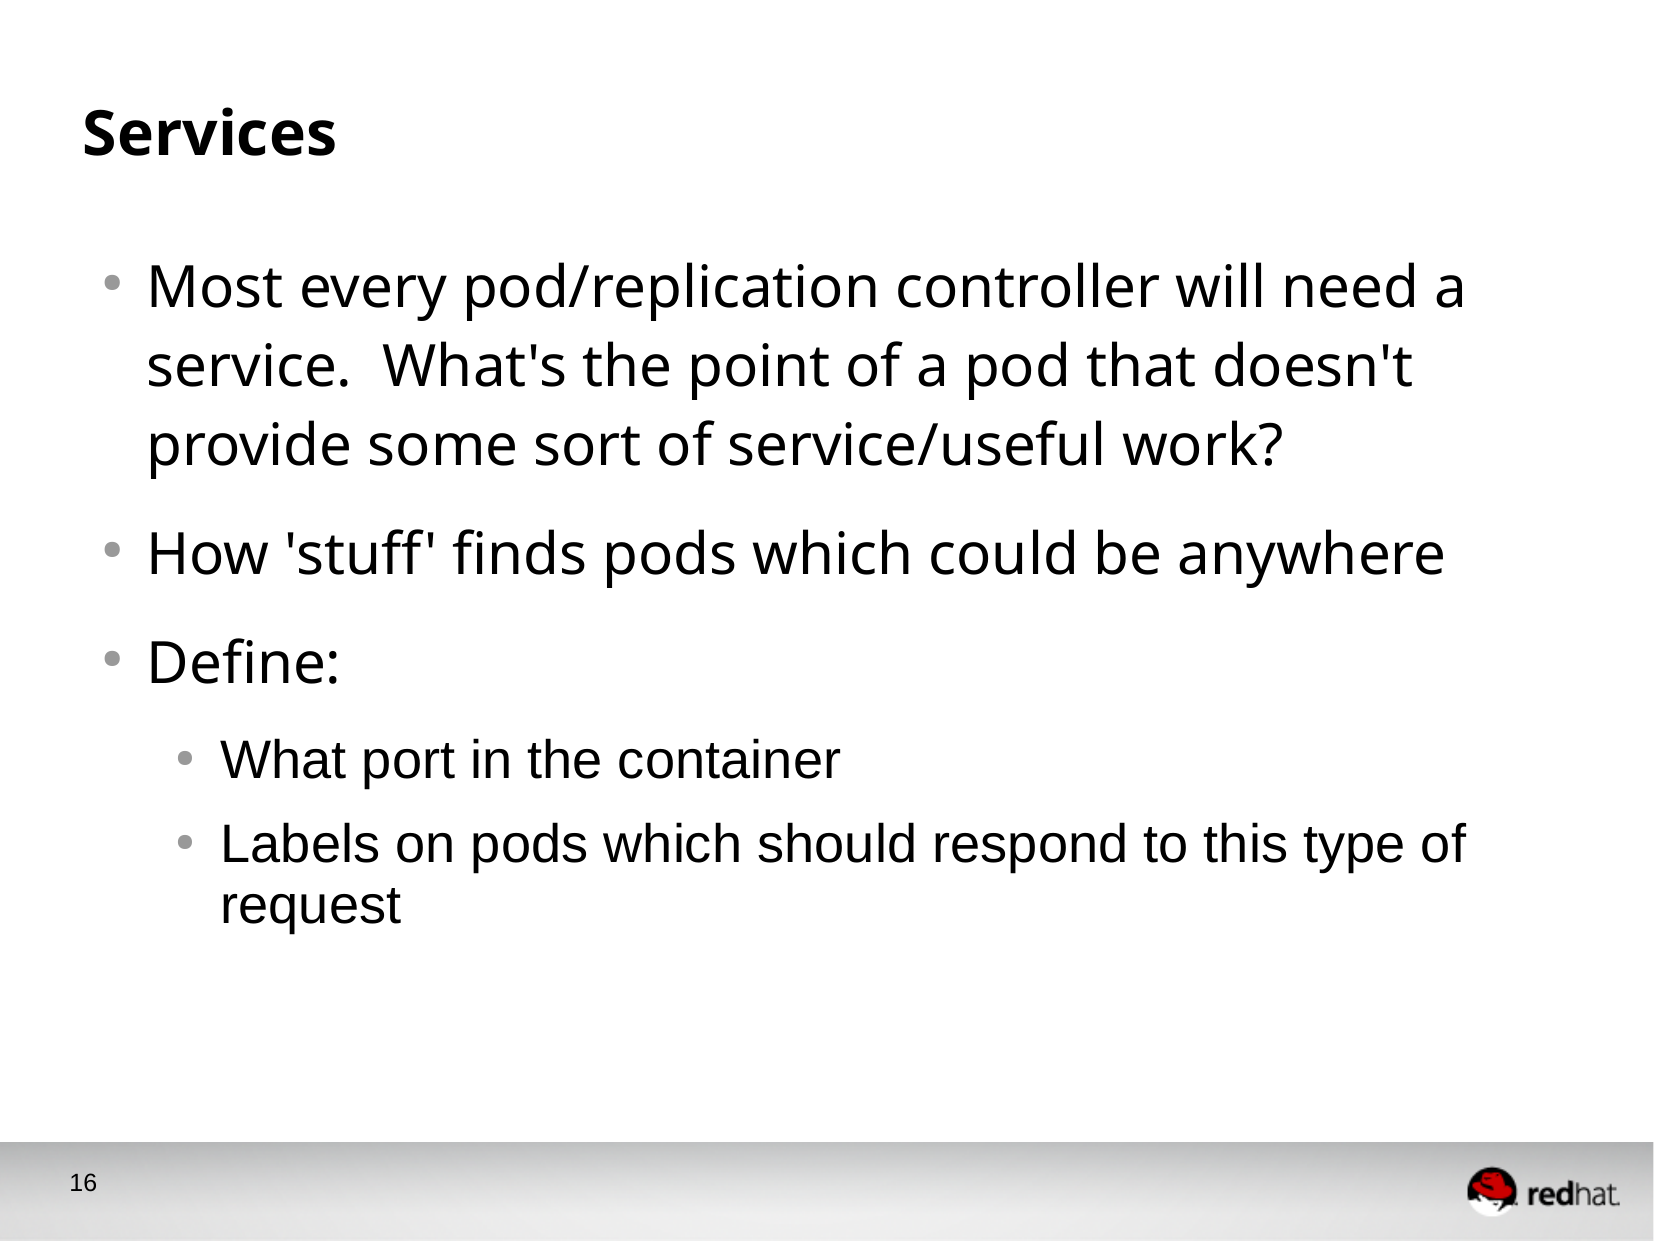

# Services
Most every pod/replication controller will need a service. What's the point of a pod that doesn't provide some sort of service/useful work?
How 'stuff' finds pods which could be anywhere
Define:
What port in the container
Labels on pods which should respond to this type of request